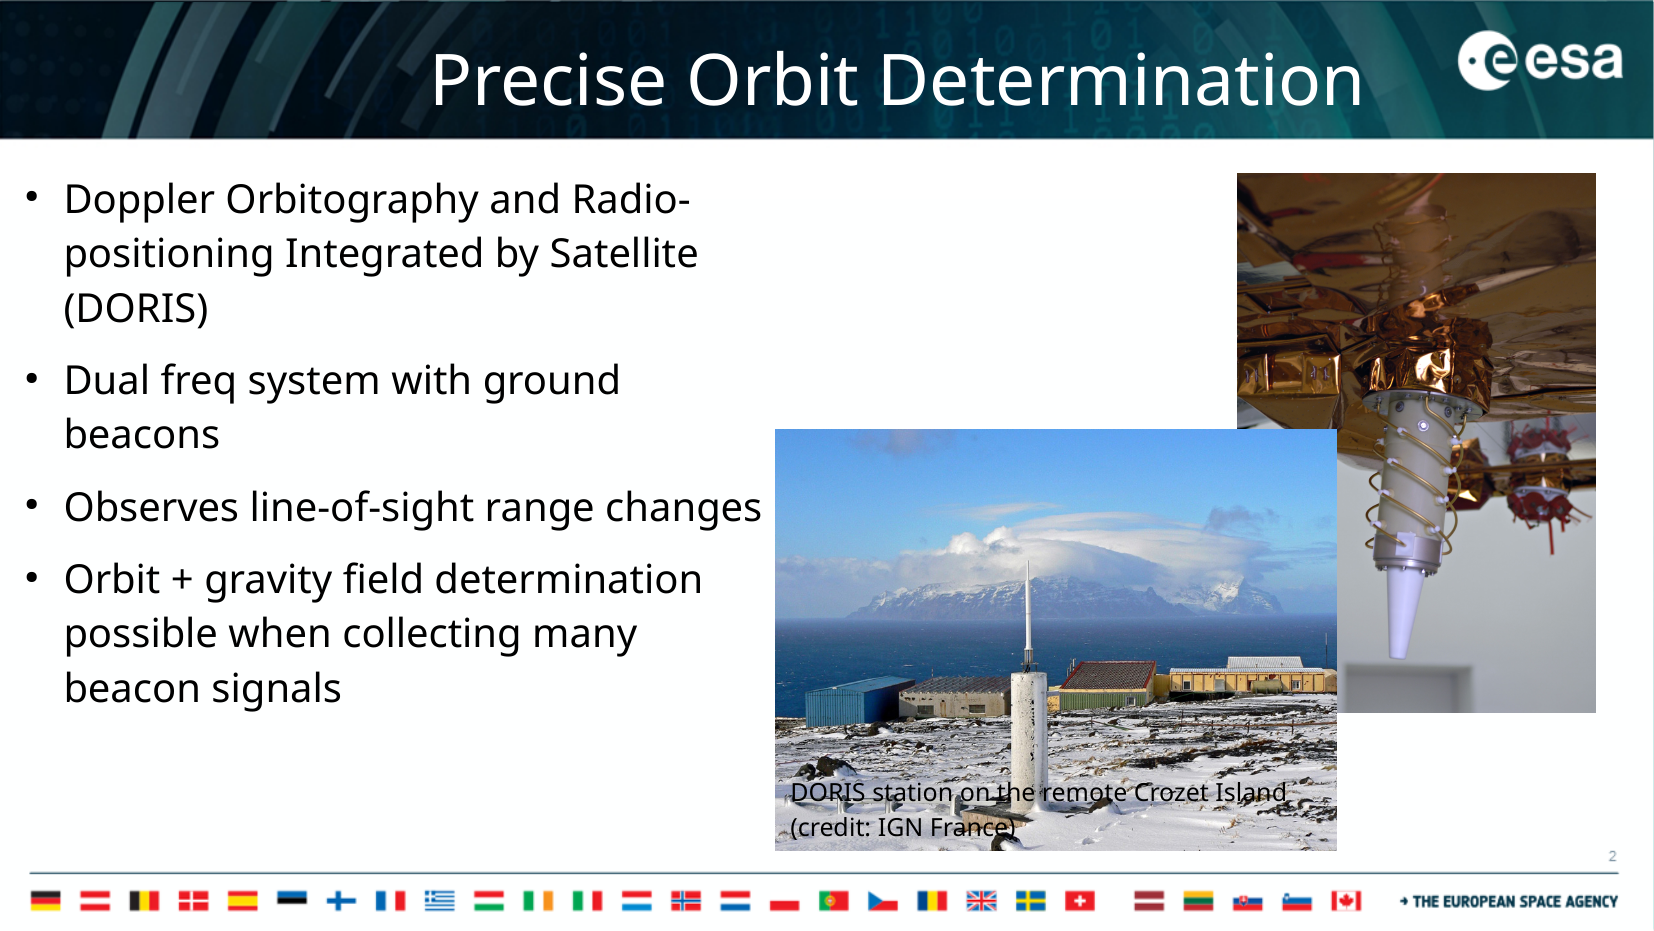

# Precise Orbit Determination
Doppler Orbitography and Radio-positioning Integrated by Satellite (DORIS)
Dual freq system with ground beacons
Observes line-of-sight range changes
Orbit + gravity field determination possible when collecting many beacon signals
DORIS station on the remote Crozet Island (credit: IGN France)